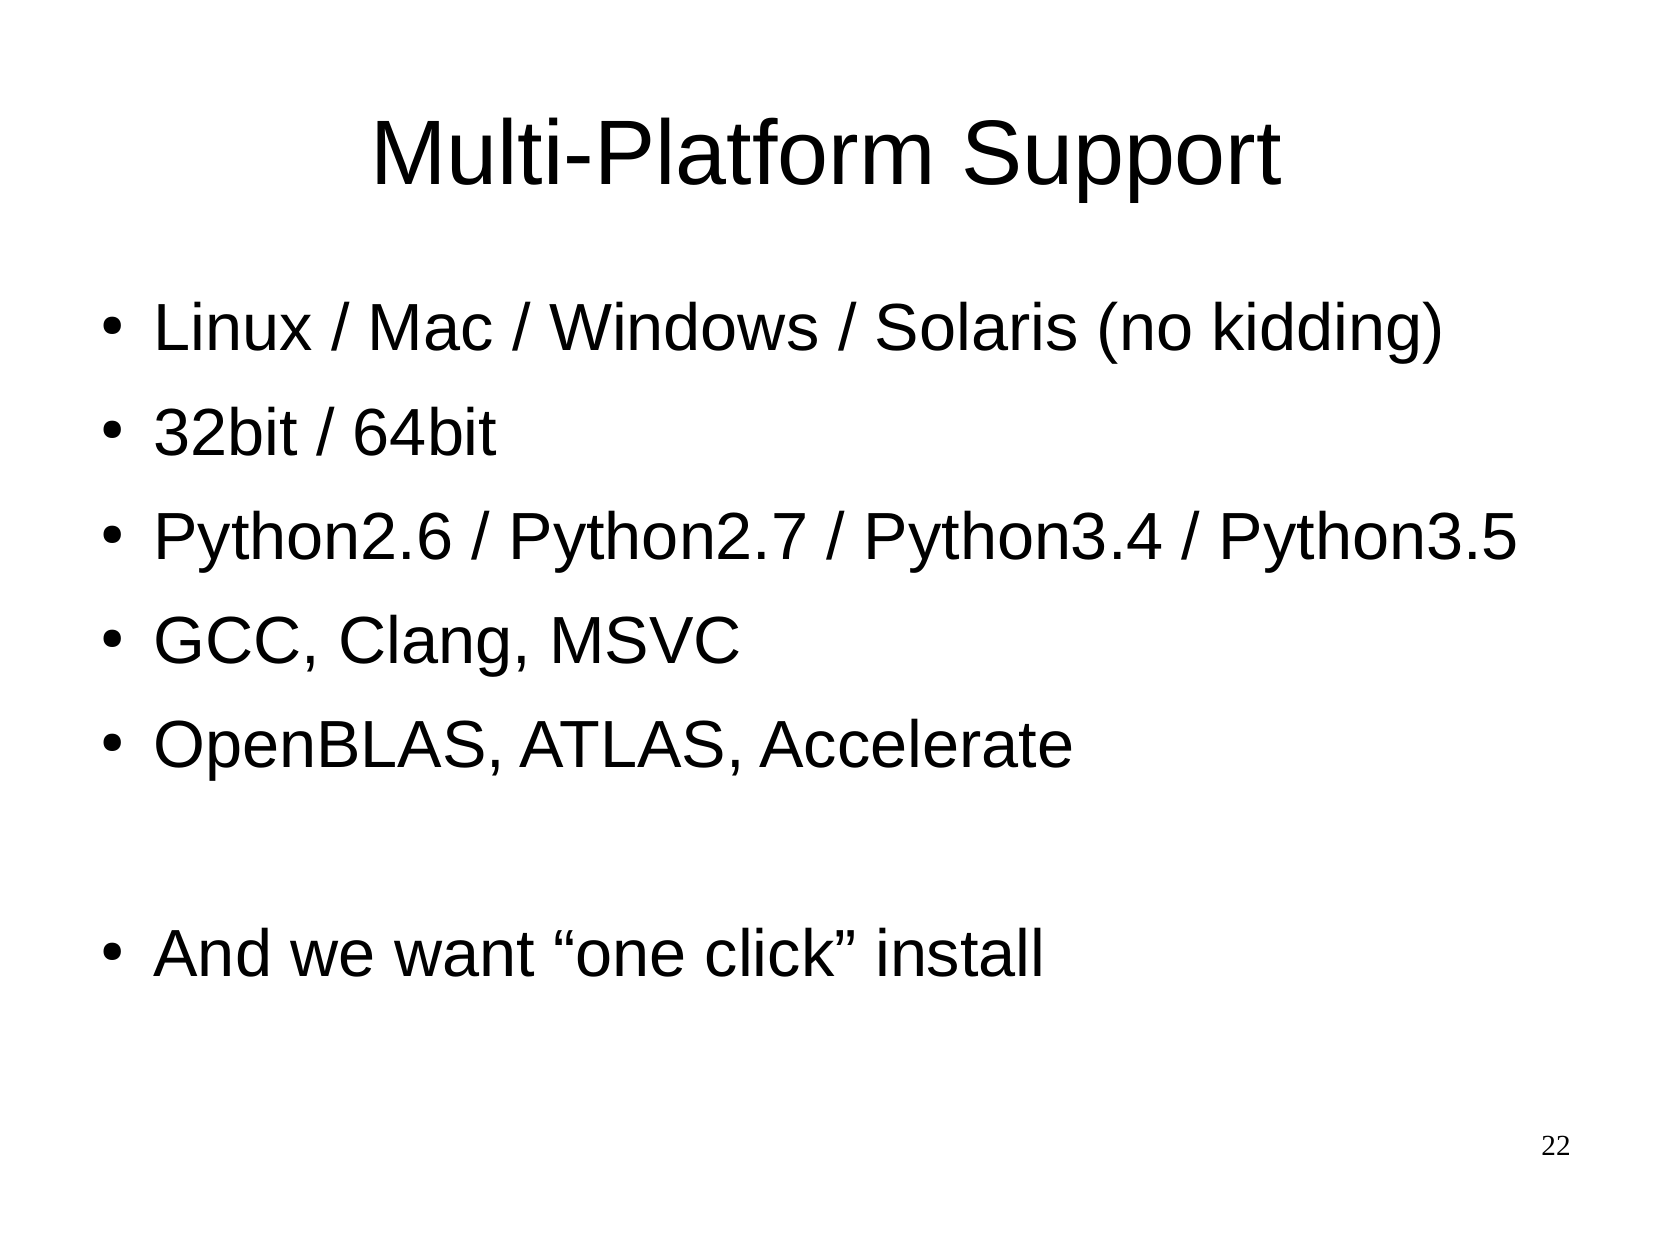

# Multi-Platform Support
Linux / Mac / Windows / Solaris (no kidding)
32bit / 64bit
Python2.6 / Python2.7 / Python3.4 / Python3.5
GCC, Clang, MSVC
OpenBLAS, ATLAS, Accelerate
And we want “one click” install
22